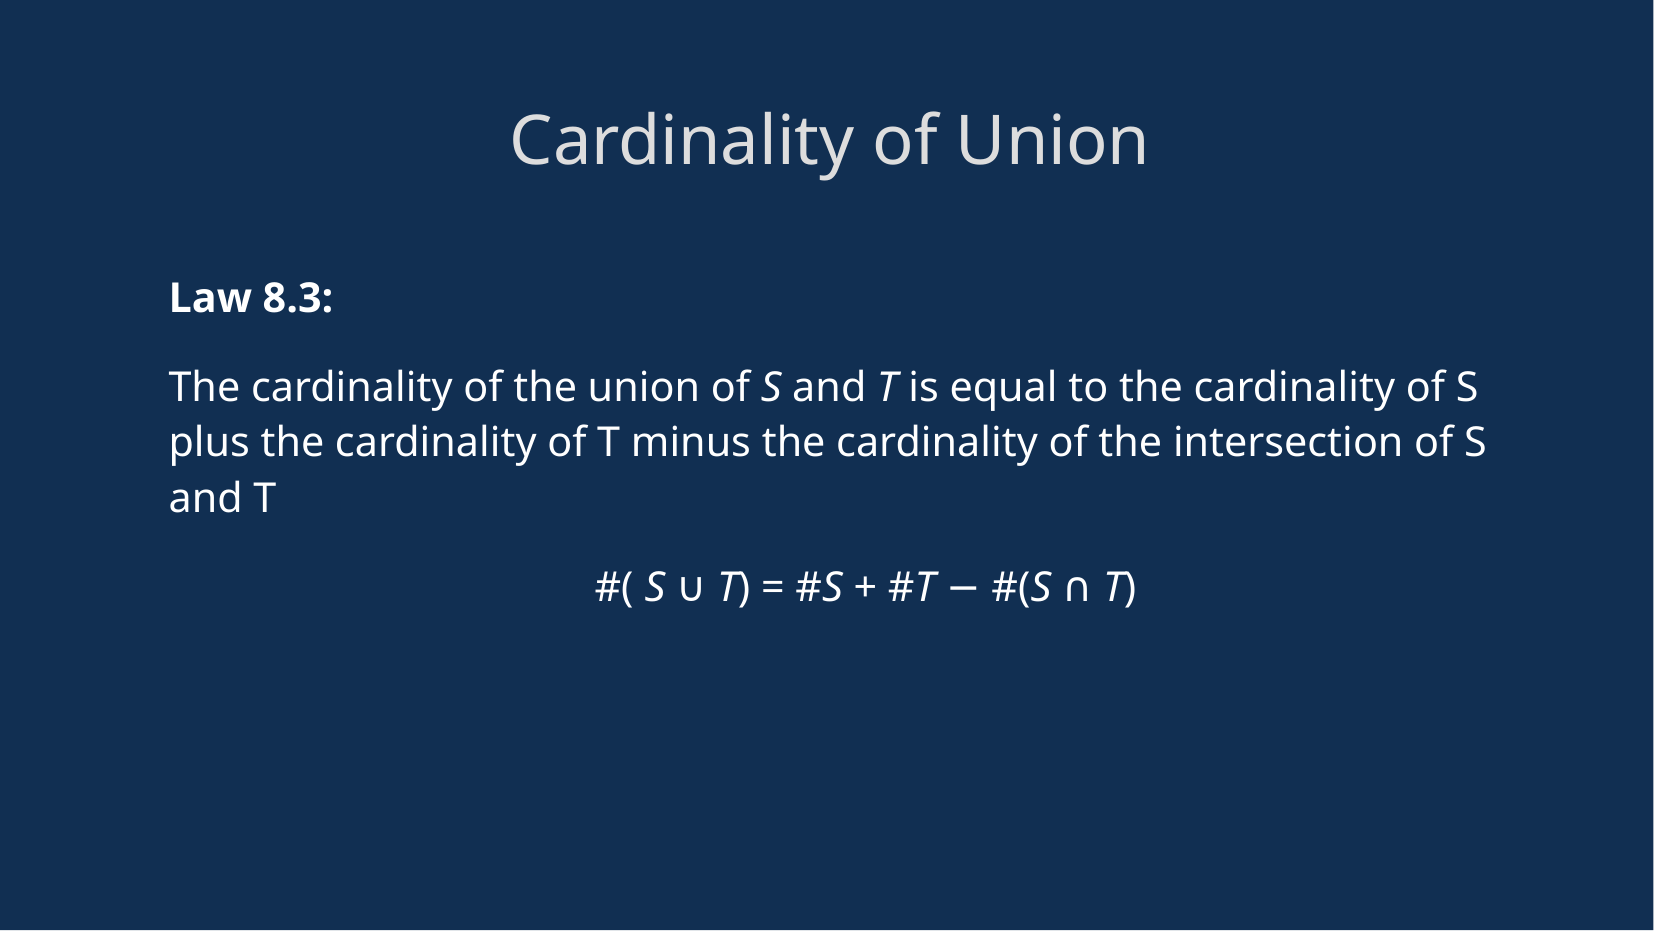

# Cardinality of Union
Law 8.3:
The cardinality of the union of S and T is equal to the cardinality of S plus the cardinality of T minus the cardinality of the intersection of S and T
#( S ∪ T) = #S + #T − #(S ∩ T)